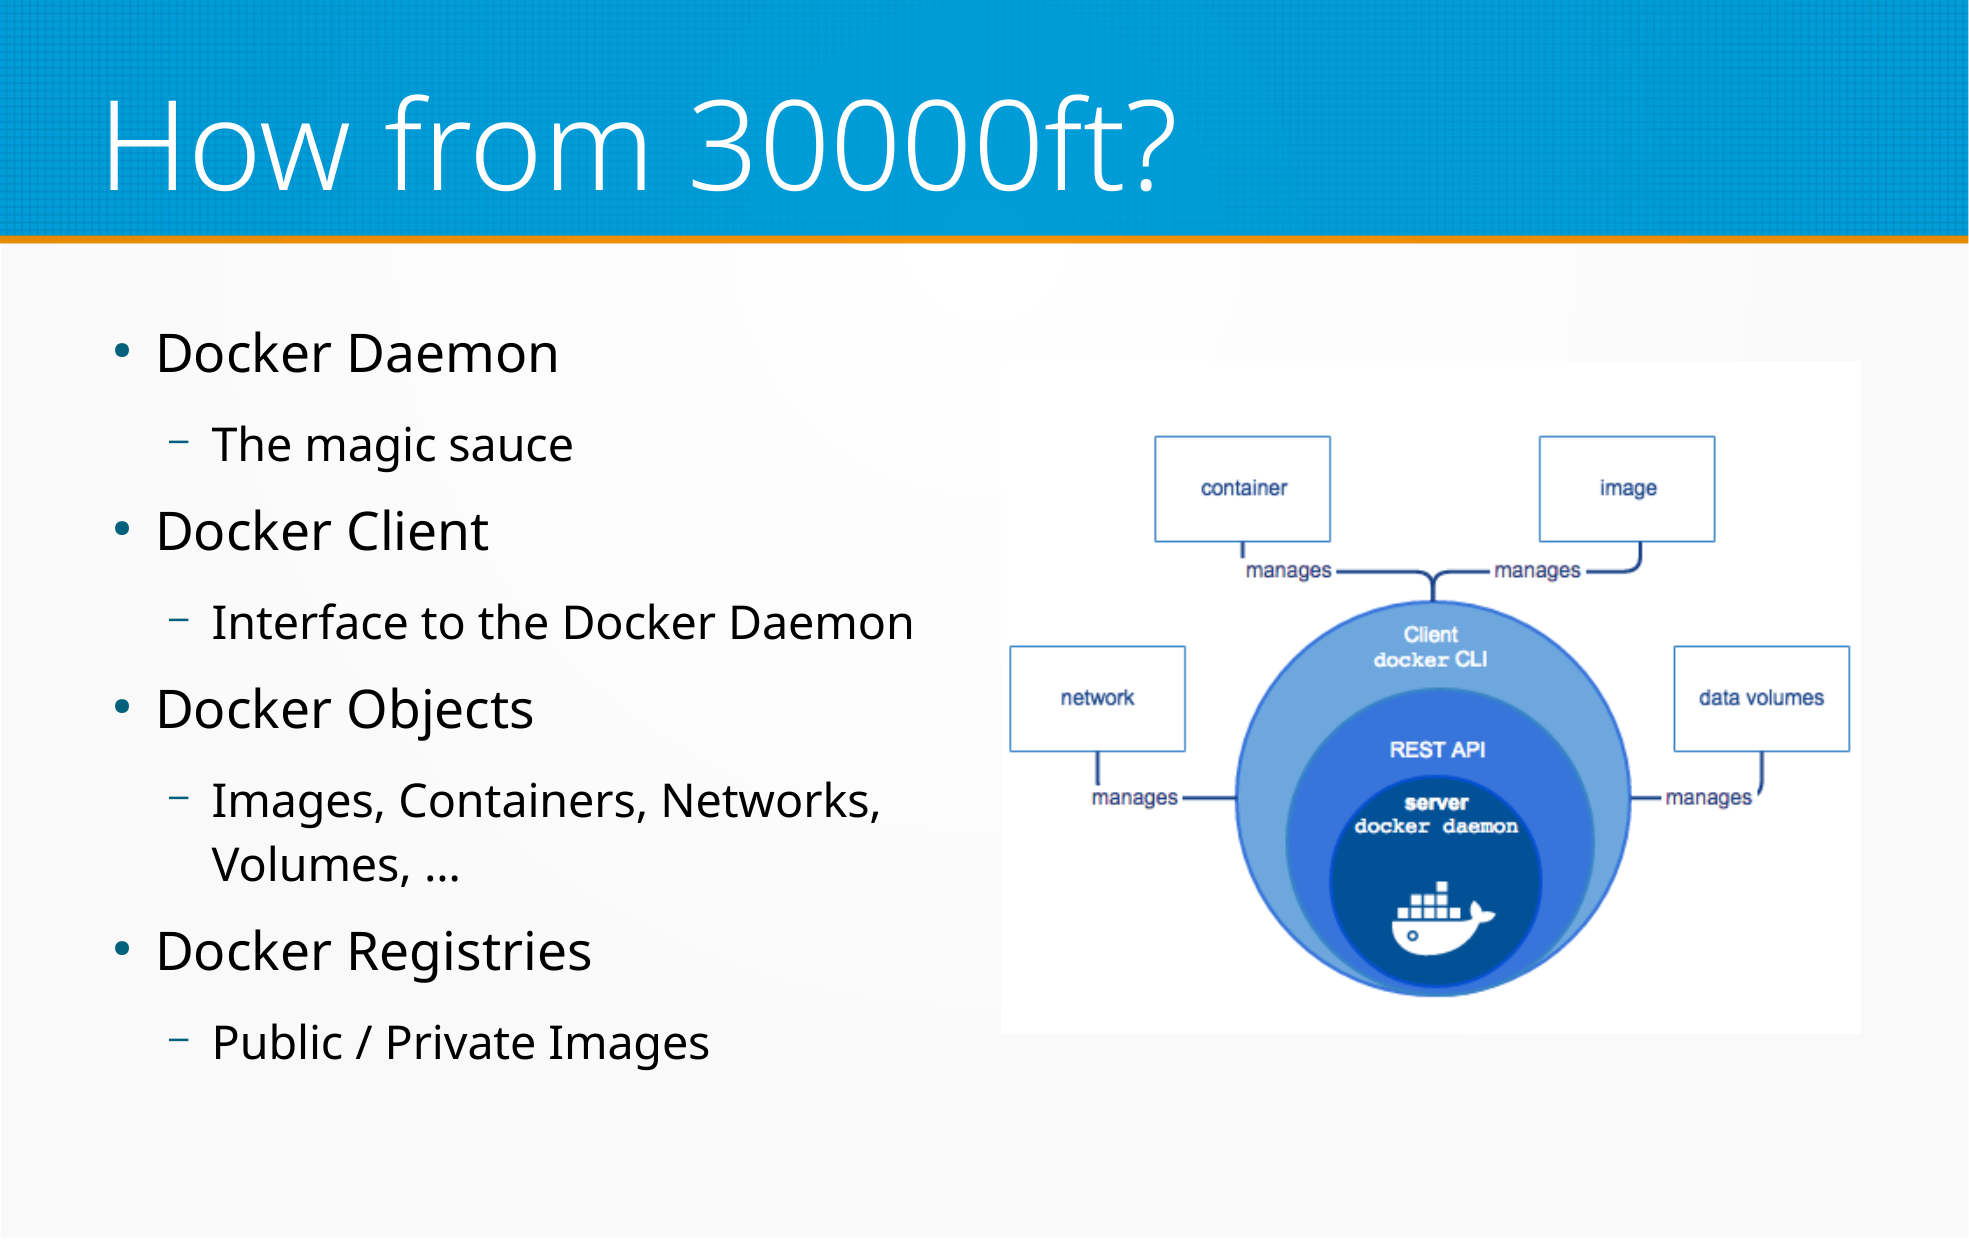

# How from 30000ft?
Docker Daemon
The magic sauce
Docker Client
Interface to the Docker Daemon
Docker Objects
Images, Containers, Networks, Volumes, …
Docker Registries
Public / Private Images